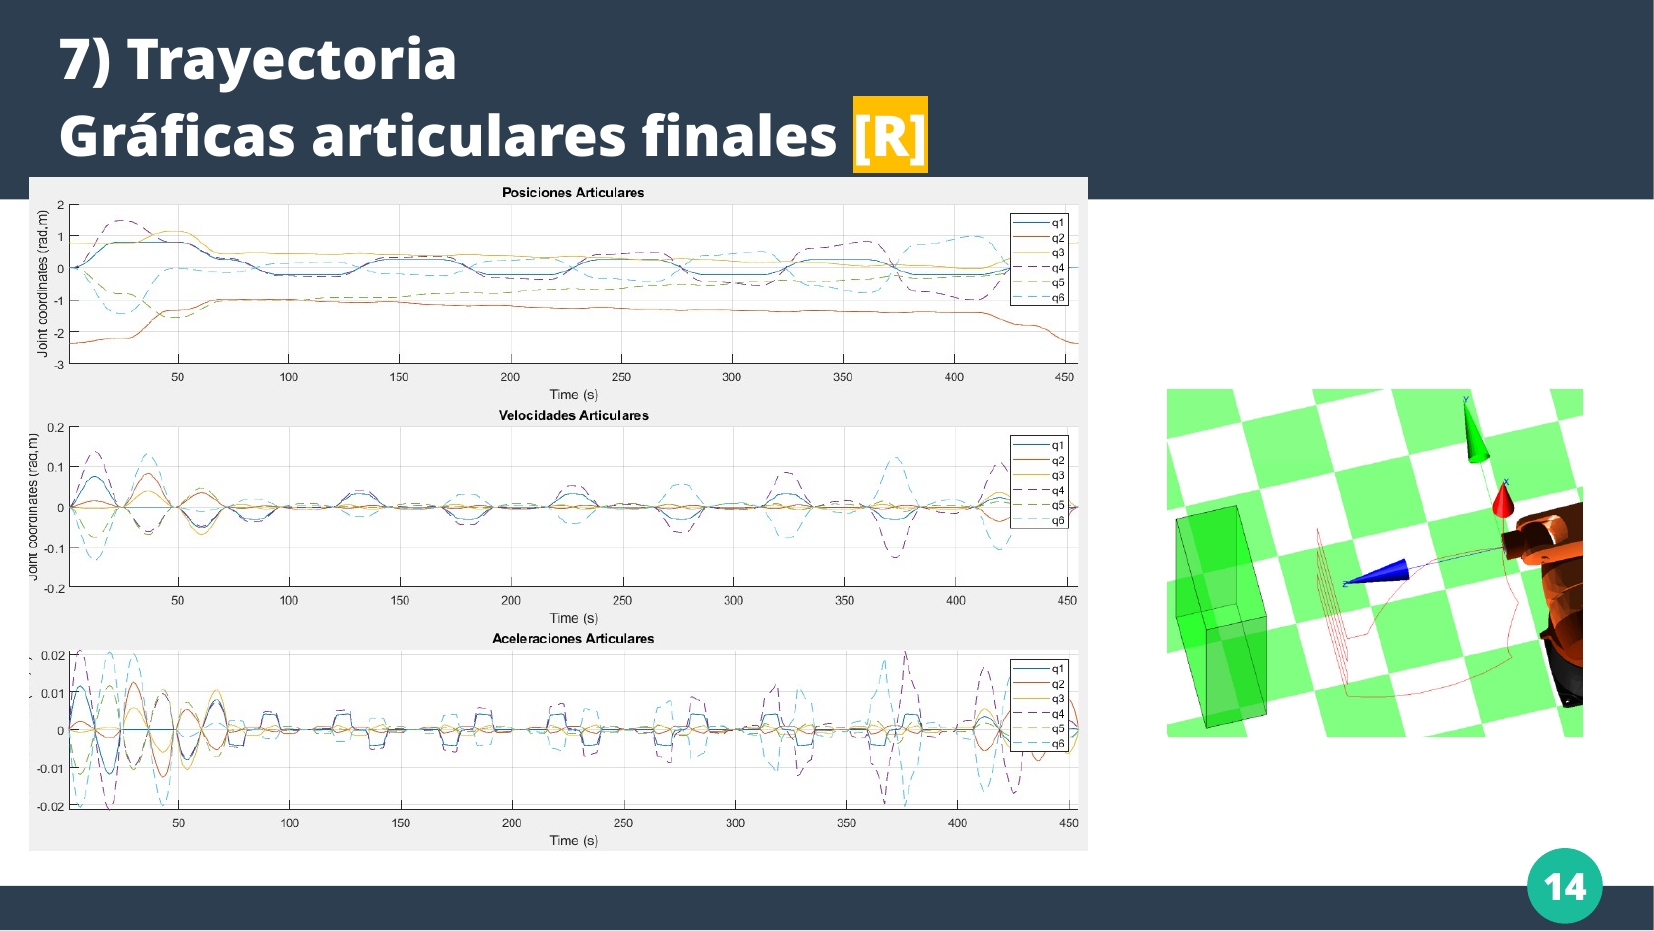

# 7) Trayectoria Gráficas articulares finales [R]